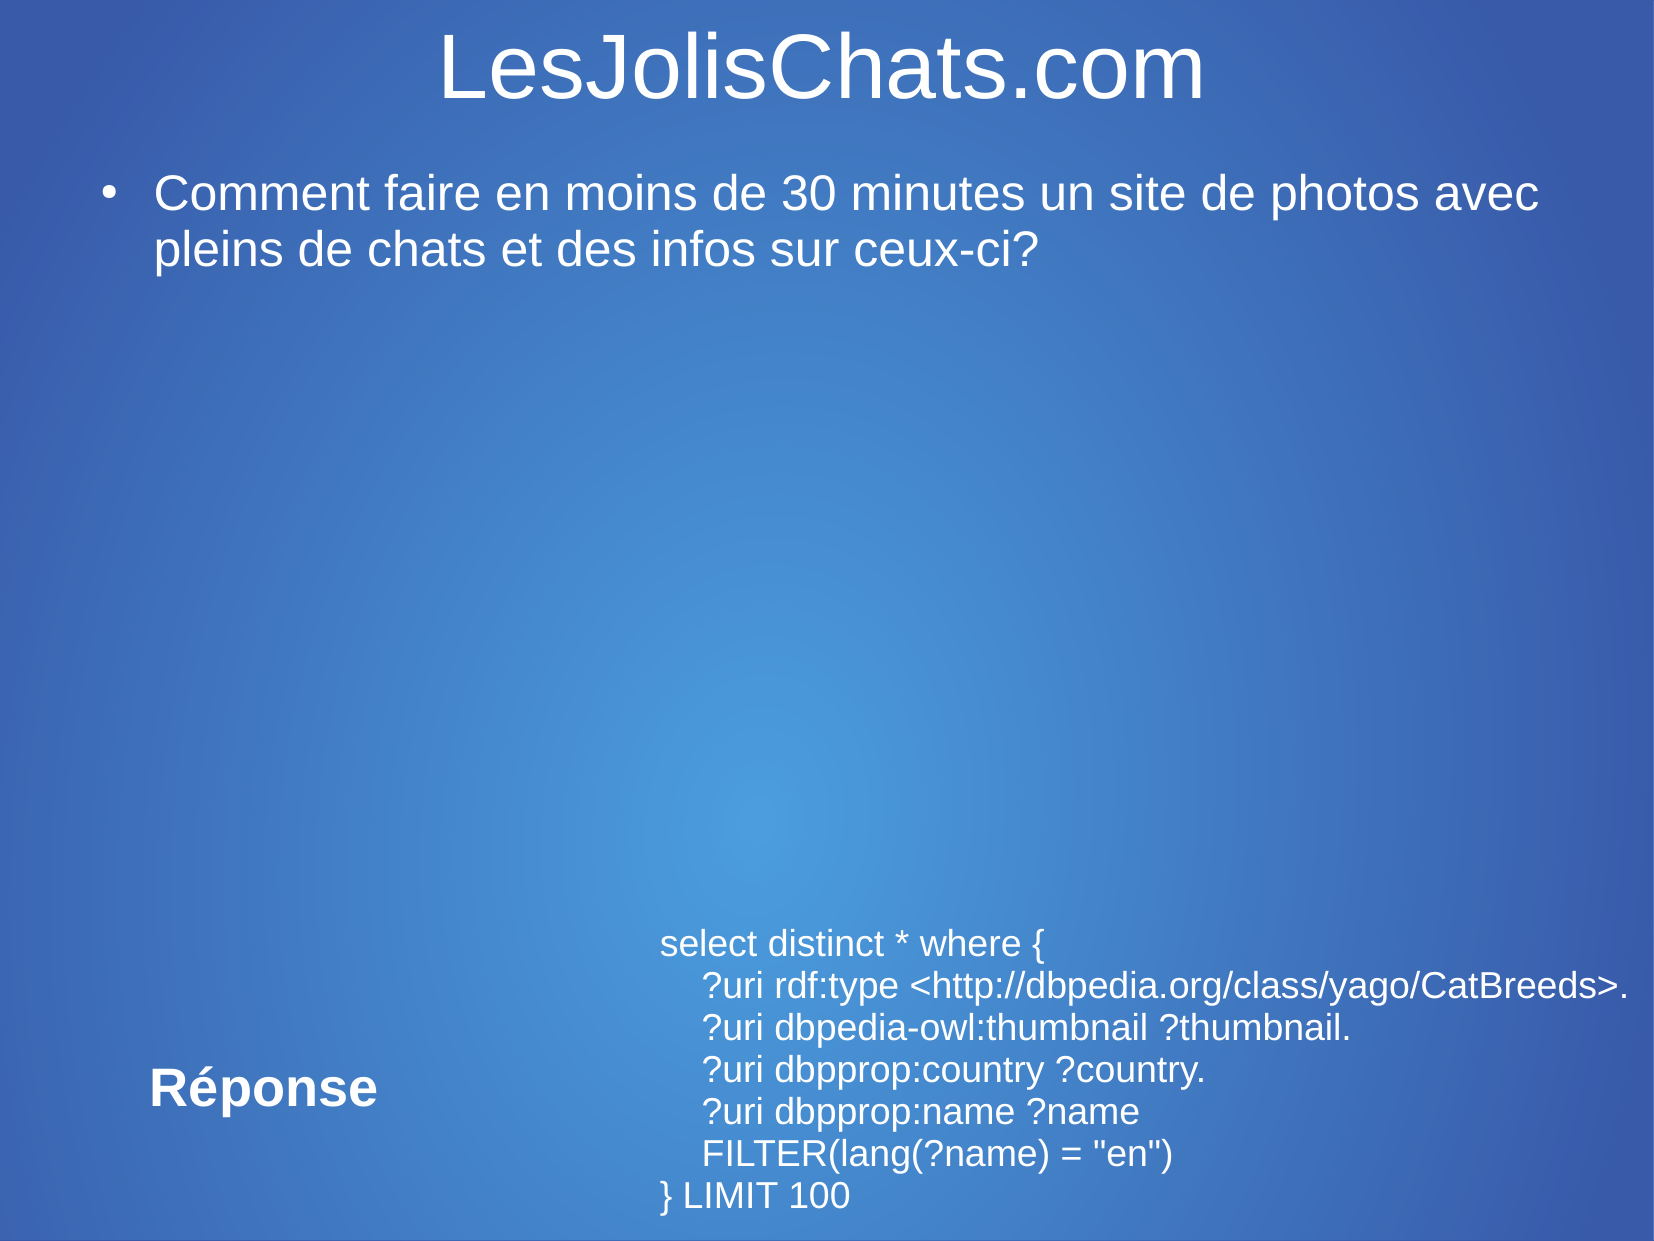

# LesJolisChats.com
Comment faire en moins de 30 minutes un site de photos avec pleins de chats et des infos sur ceux-ci?
select distinct * where {
 ?uri rdf:type <http://dbpedia.org/class/yago/CatBreeds>.
 ?uri dbpedia-owl:thumbnail ?thumbnail.
 ?uri dbpprop:country ?country.
 ?uri dbpprop:name ?name
 FILTER(lang(?name) = "en")
} LIMIT 100
Réponse